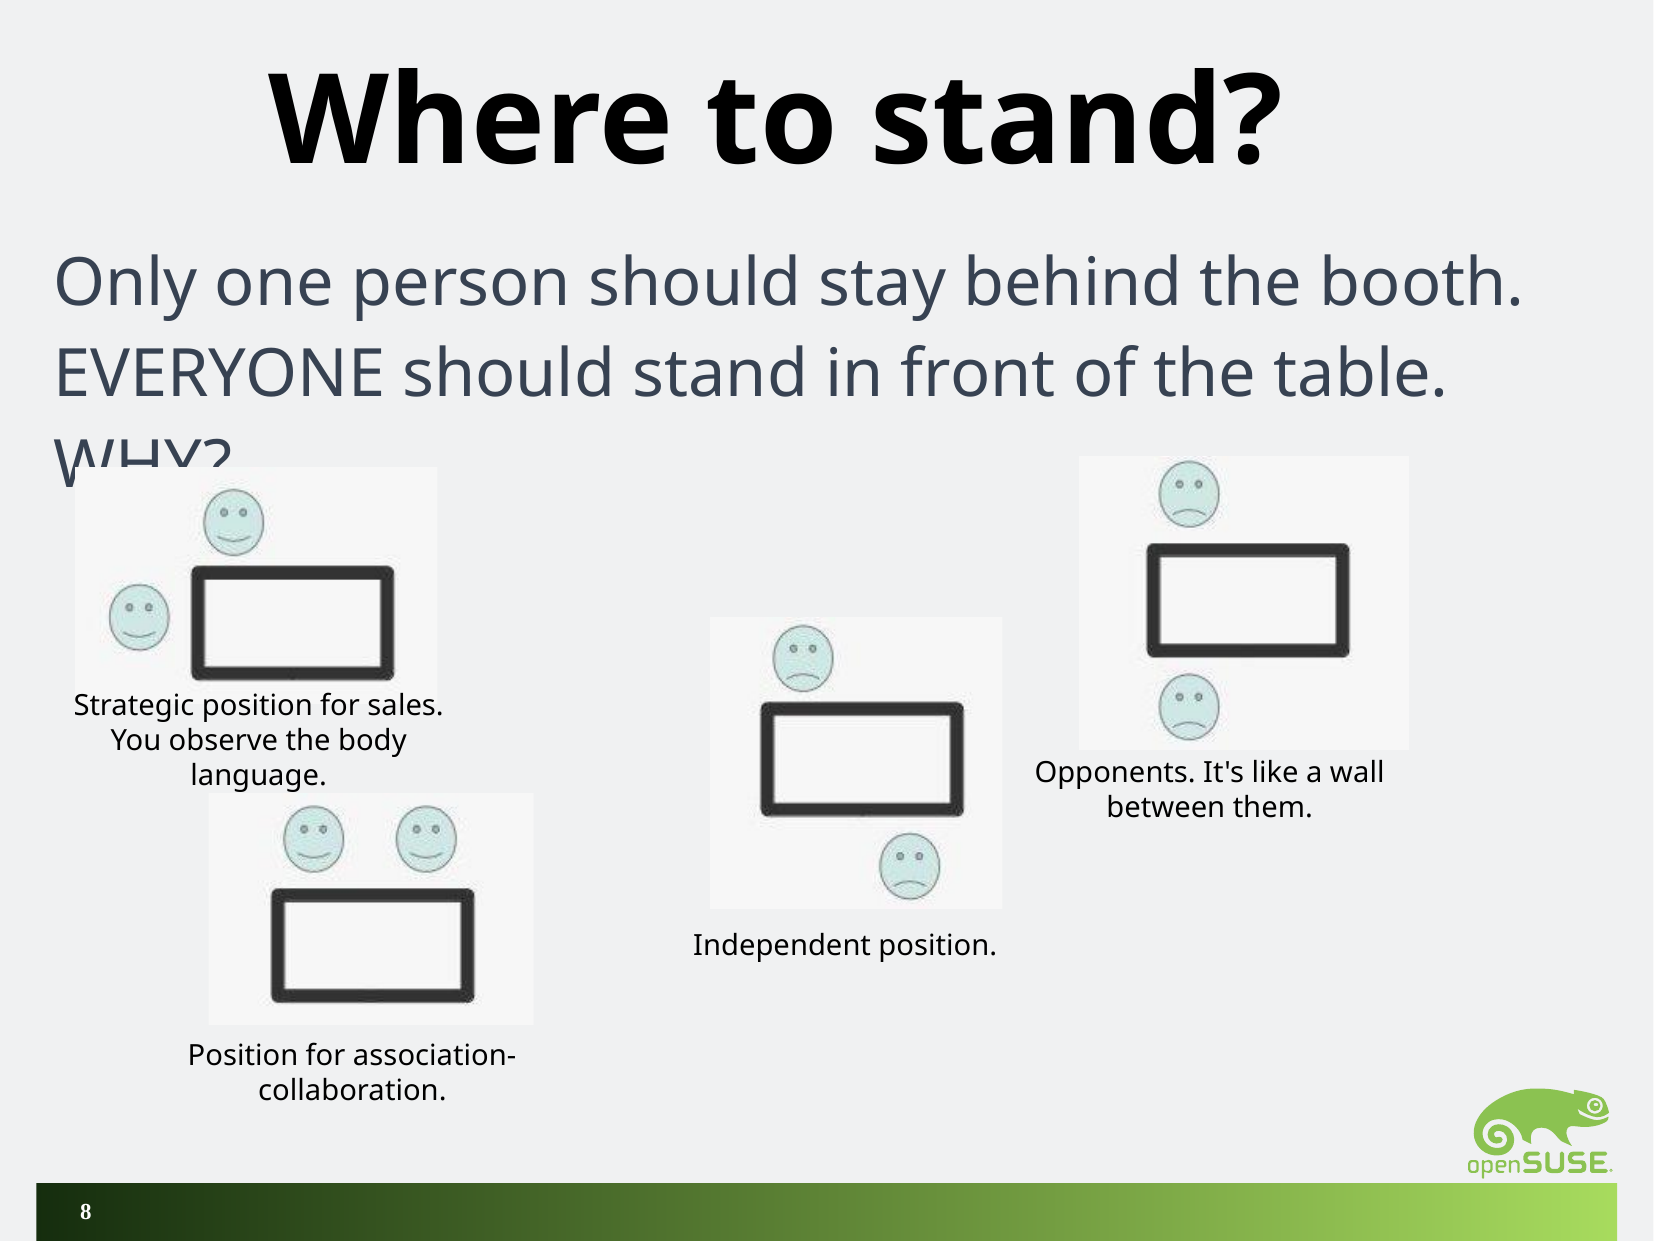

Where to stand?
# Only one person should stay behind the booth. EVERYONE should stand in front of the table. WHY?
Strategic position for sales.
You observe the body language.
Opponents. It's like a wall between them.
Independent position.
Position for association-collaboration.
8